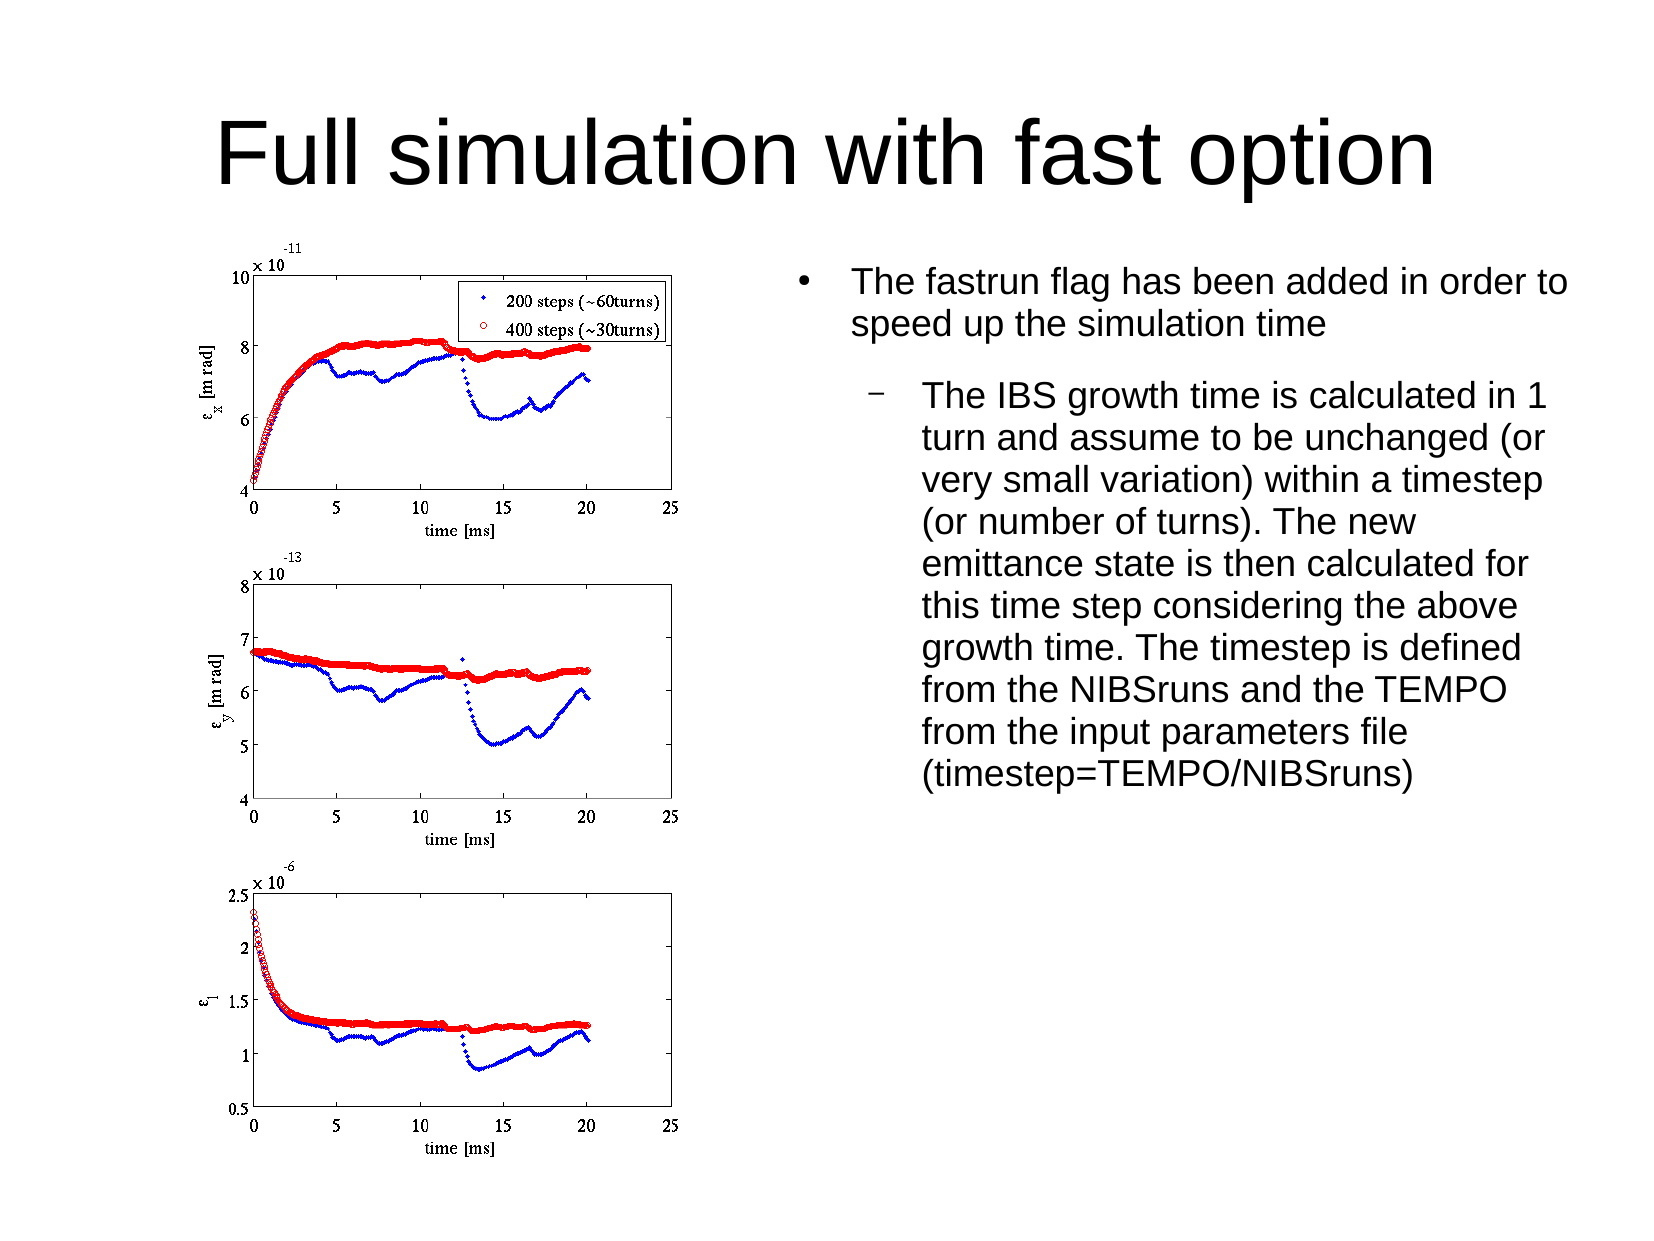

# Full simulation with fast option
The fastrun flag has been added in order to speed up the simulation time
The IBS growth time is calculated in 1 turn and assume to be unchanged (or very small variation) within a timestep (or number of turns). The new emittance state is then calculated for this time step considering the above growth time. The timestep is defined from the NIBSruns and the TEMPO from the input parameters file (timestep=TEMPO/NIBSruns)